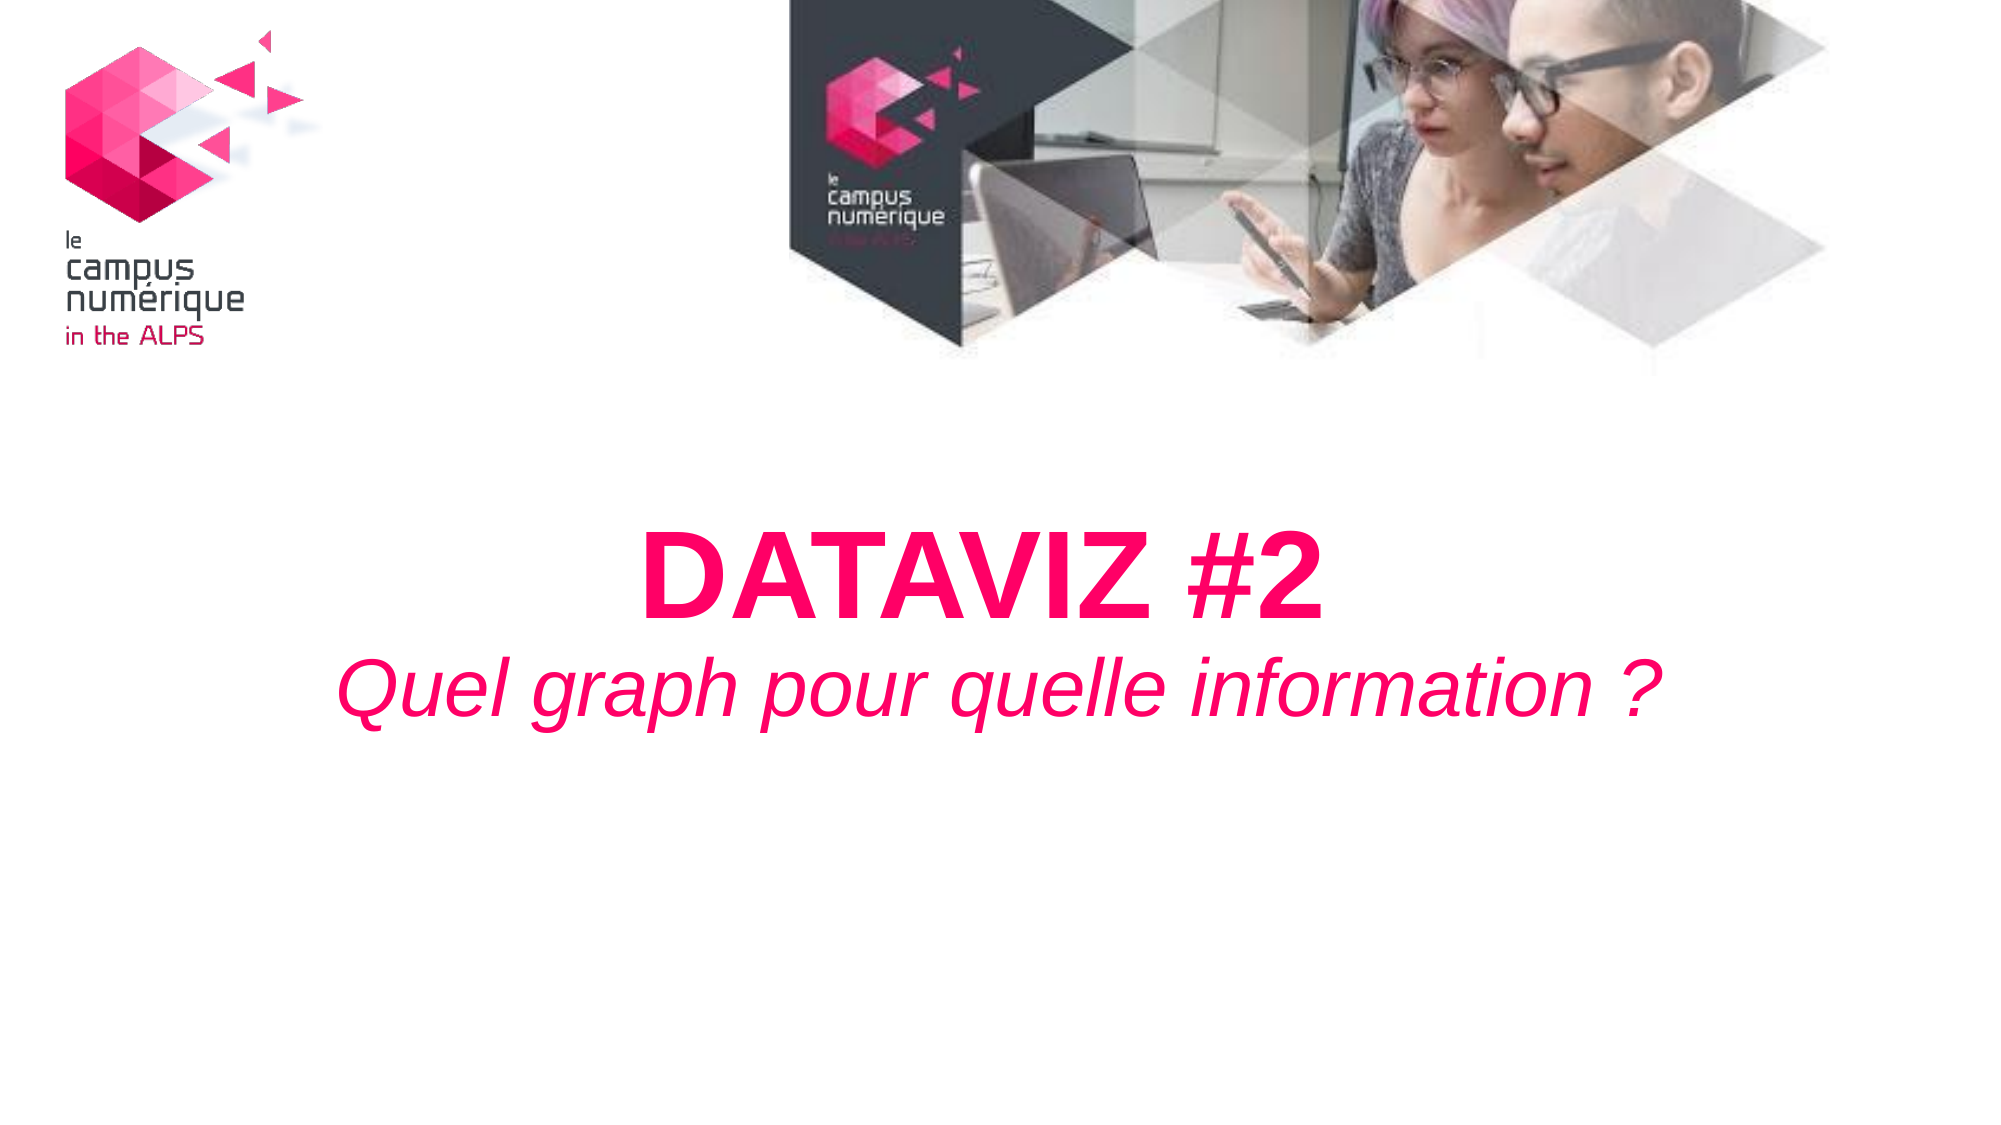

# DATAVIZ #2
Quel graph pour quelle information ?